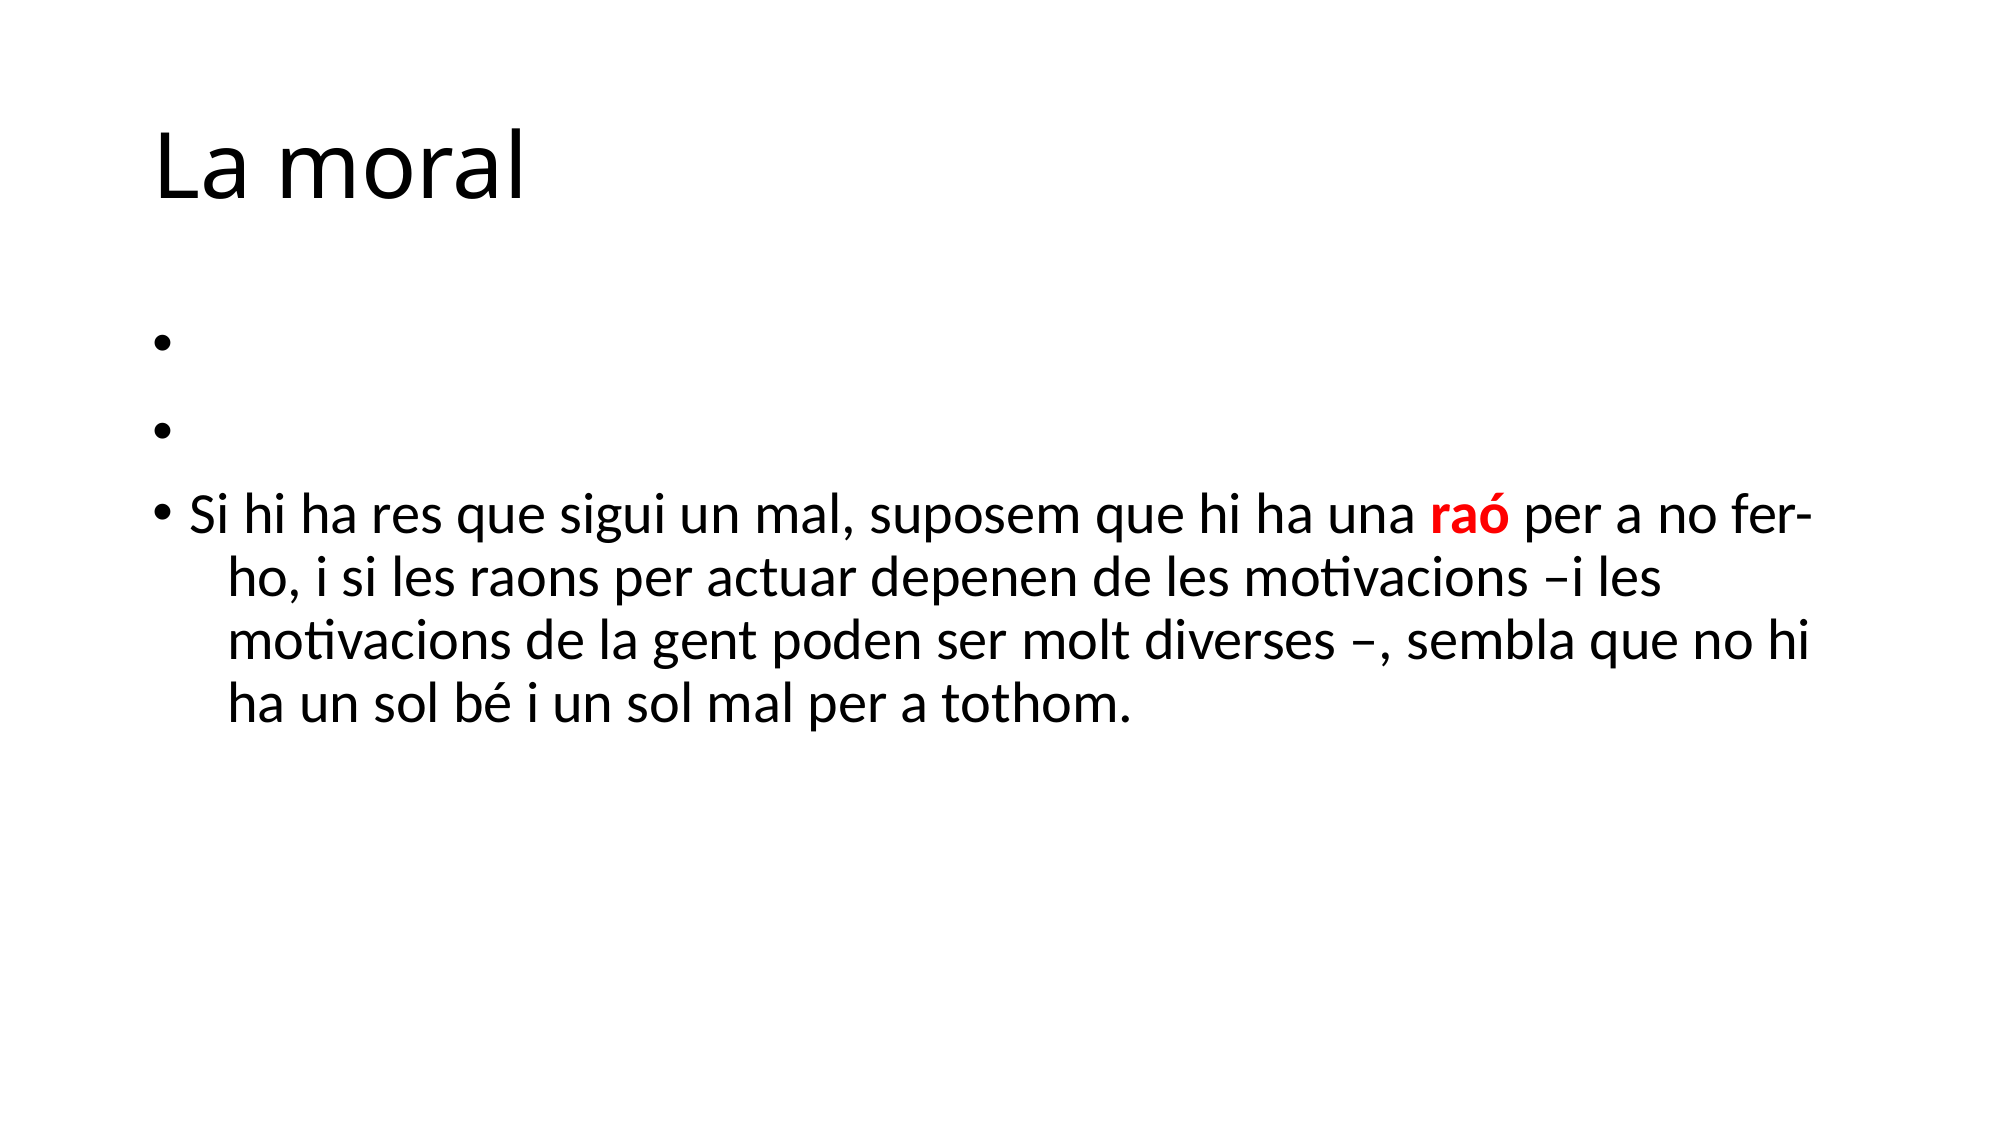

# La moral
Si hi ha res que sigui un mal, suposem que hi ha una raó per a no fer-ho, i si les raons per actuar depenen de les motivacions –i les motivacions de la gent poden ser molt diverses –, sembla que no hi ha un sol bé i un sol mal per a tothom.